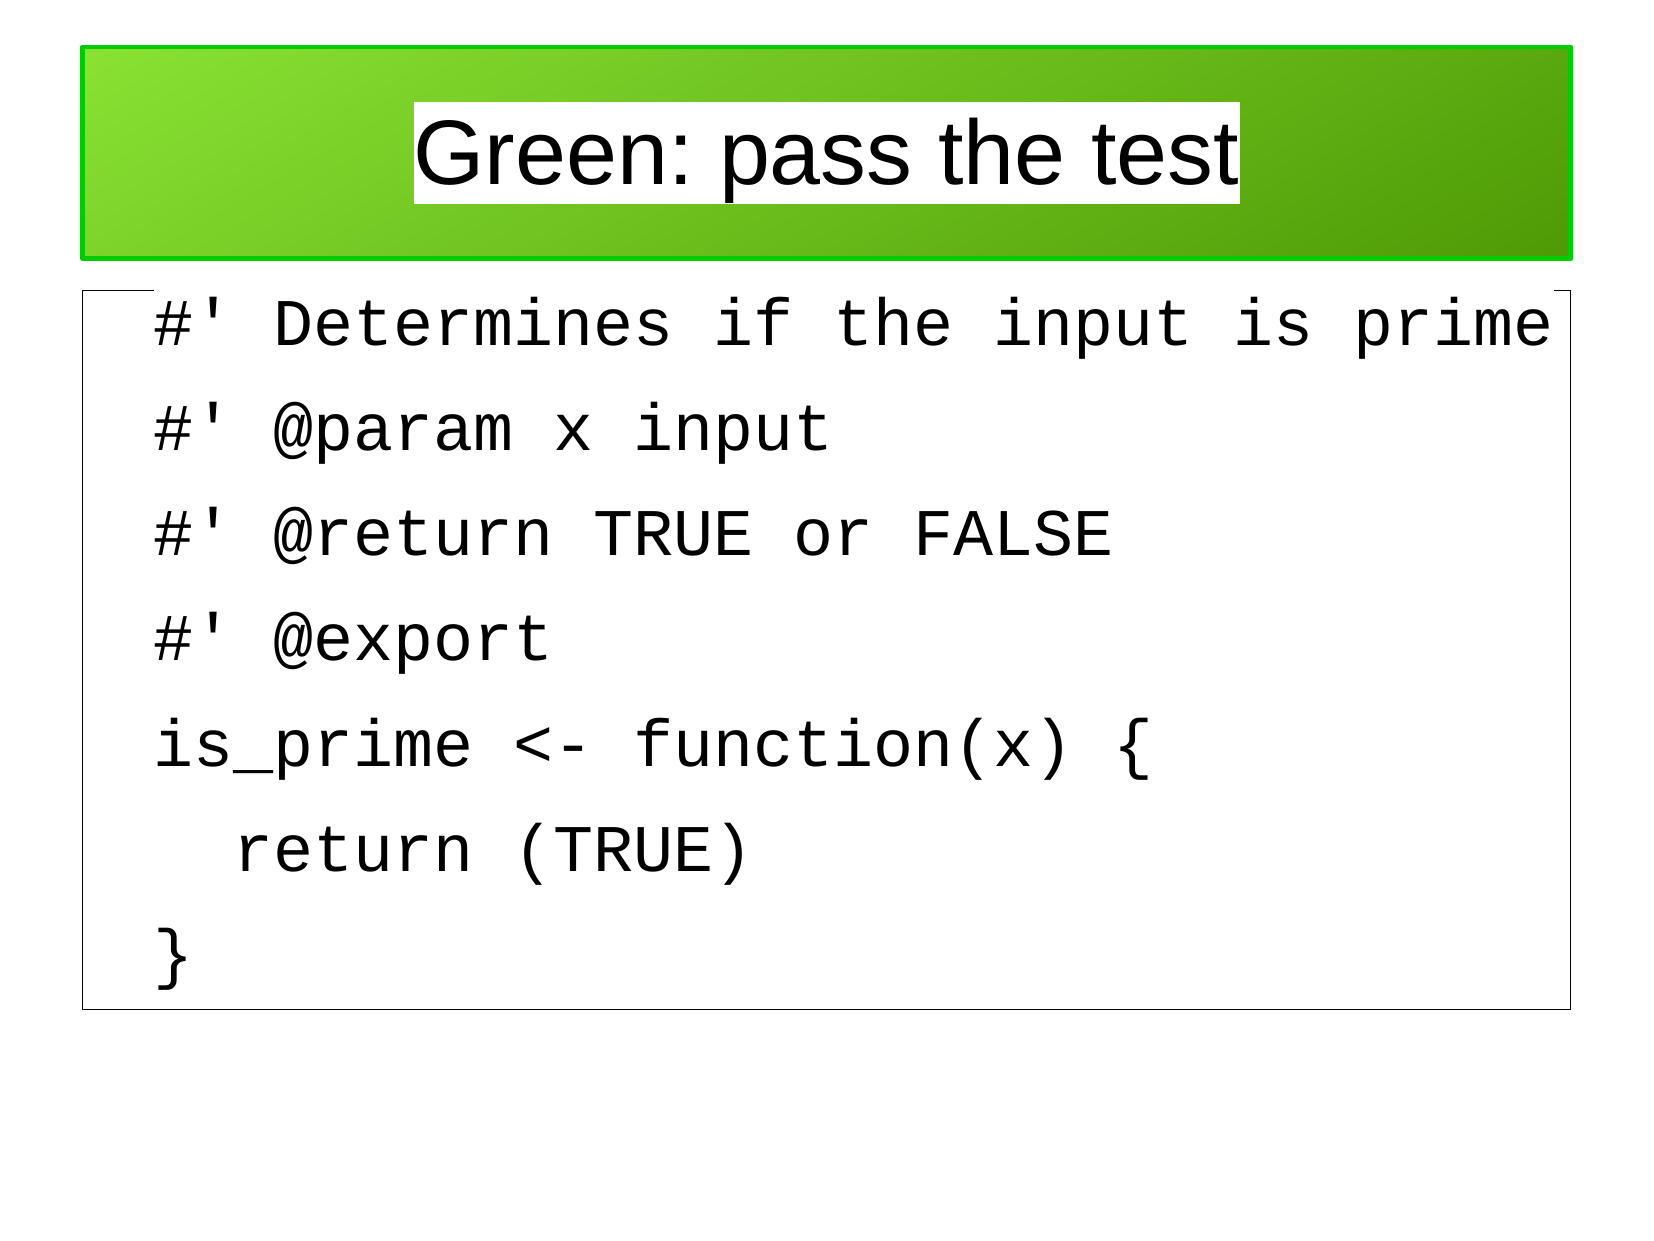

Green: pass the test
#
#' Determines if the input is prime
#' @param x input
#' @return TRUE or FALSE
#' @export
is_prime <- function(x) {
 return (TRUE)
}